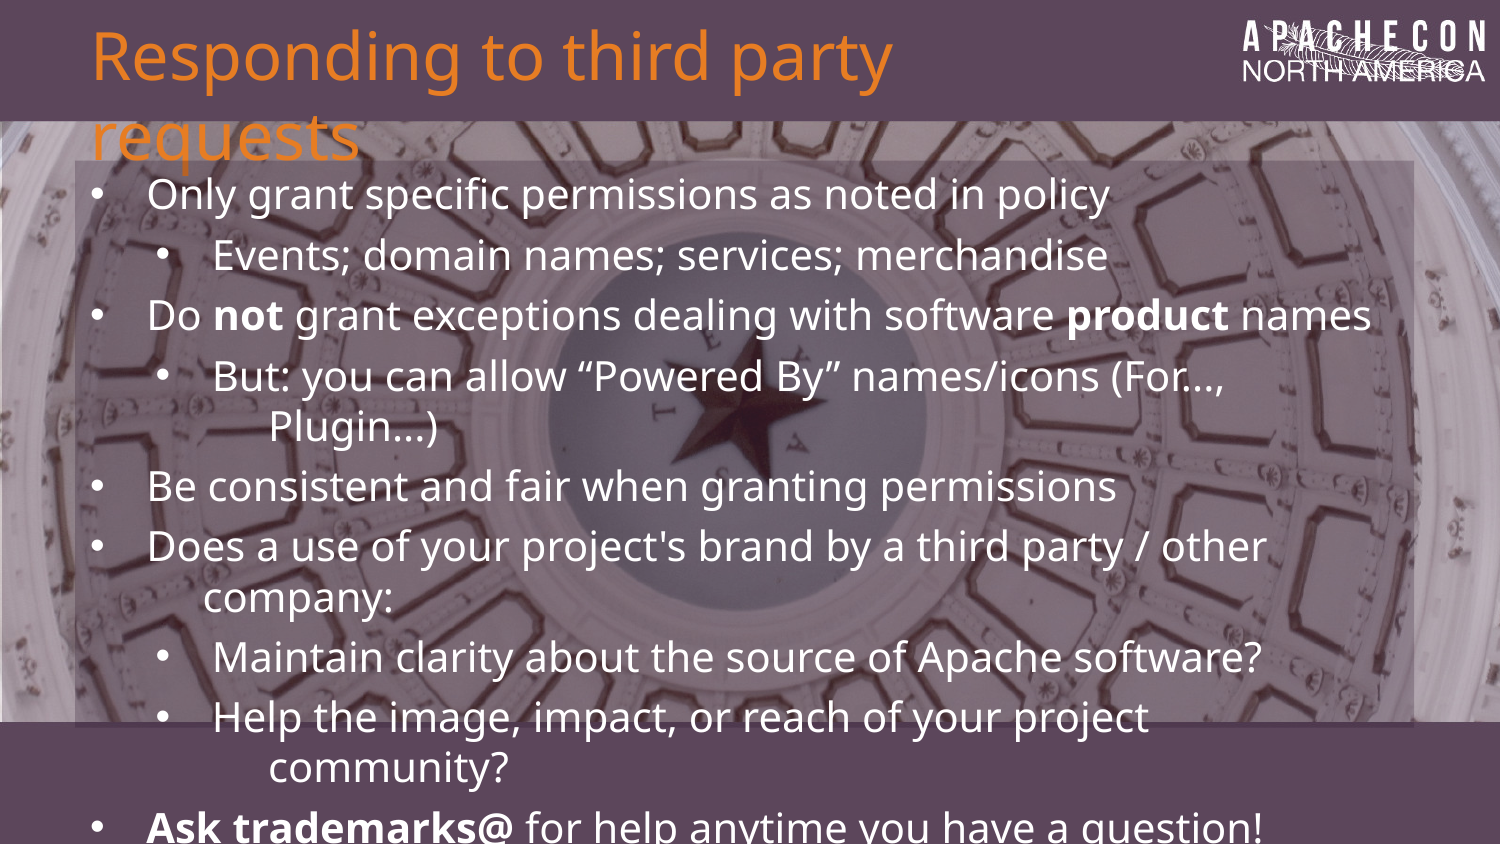

Responding to third party requests
Only grant specific permissions as noted in policy
Events; domain names; services; merchandise
Do not grant exceptions dealing with software product names
But: you can allow “Powered By” names/icons (For..., Plugin...)
Be consistent and fair when granting permissions
Does a use of your project's brand by a third party / other company:
Maintain clarity about the source of Apache software?
Help the image, impact, or reach of your project community?
Ask trademarks@ for help anytime you have a question!